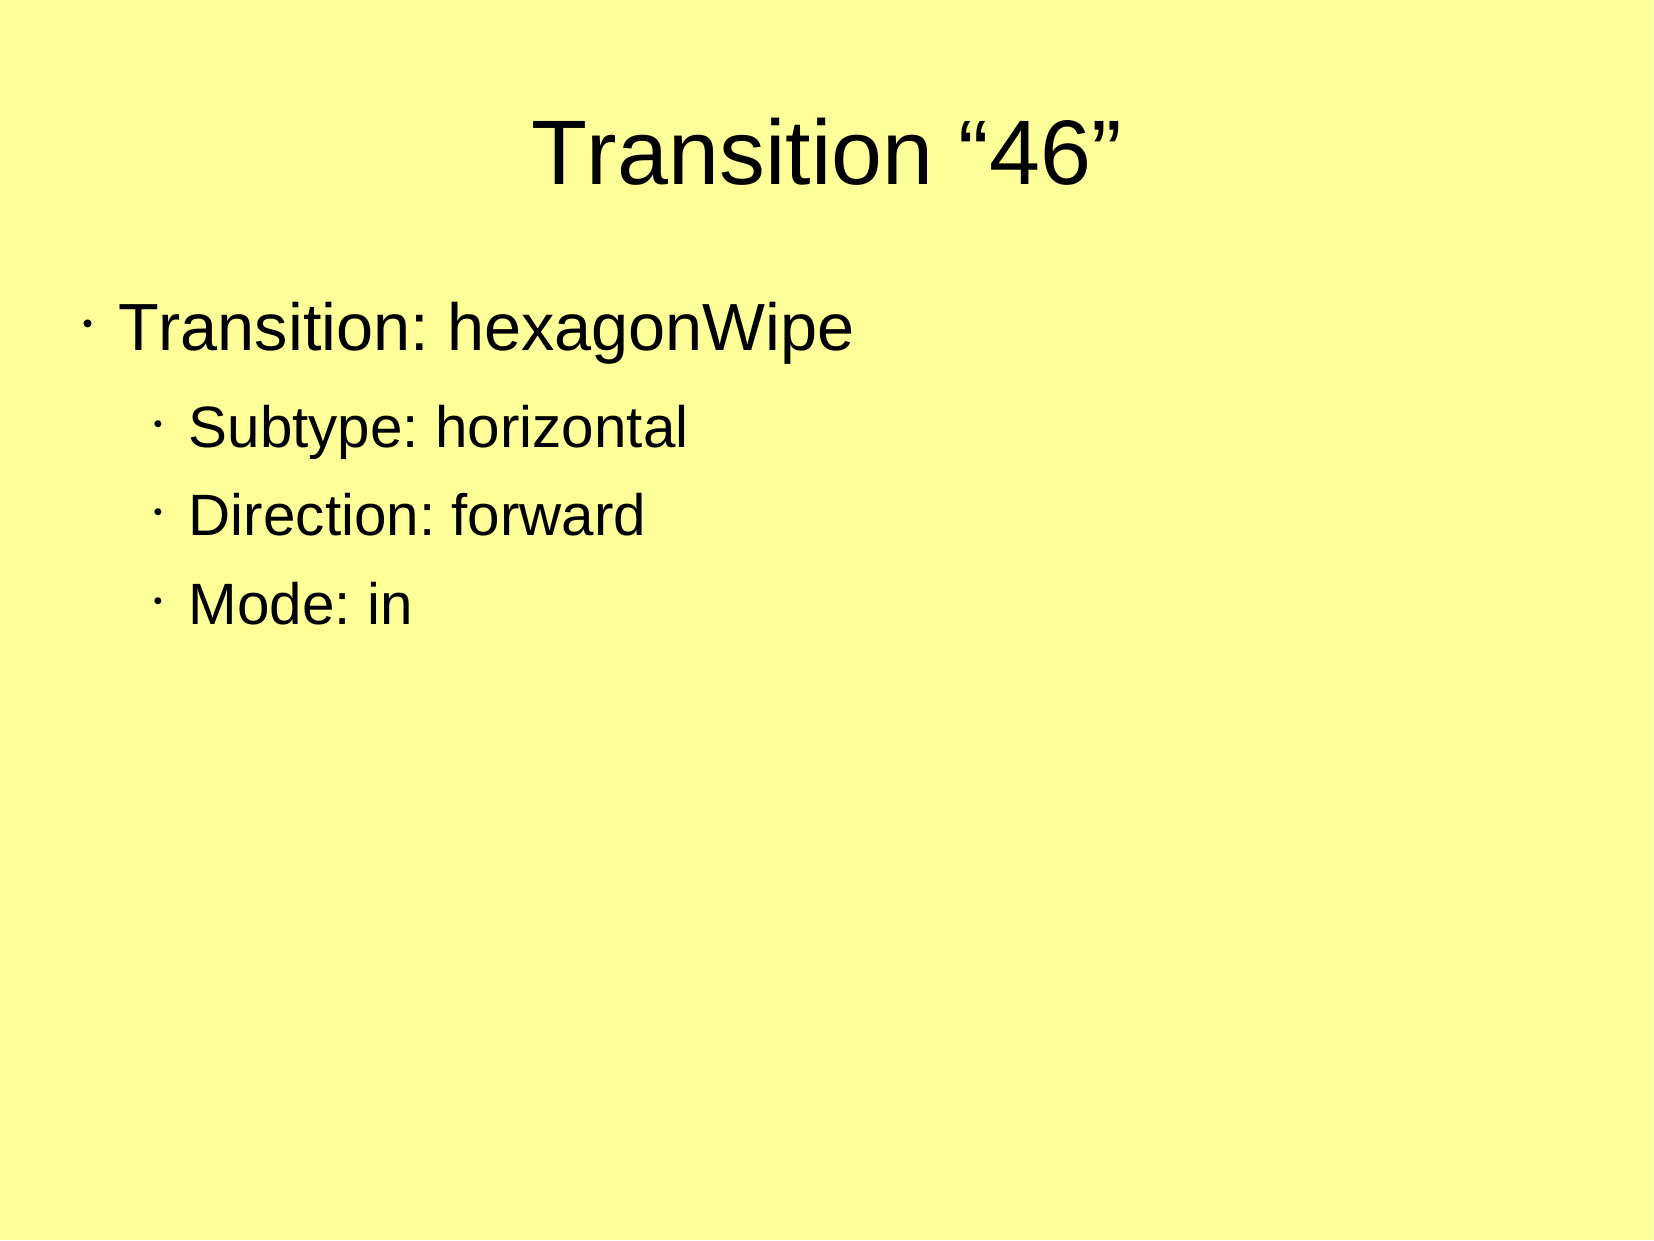

# Transition “46”
Transition: hexagonWipe
Subtype: horizontal
Direction: forward
Mode: in